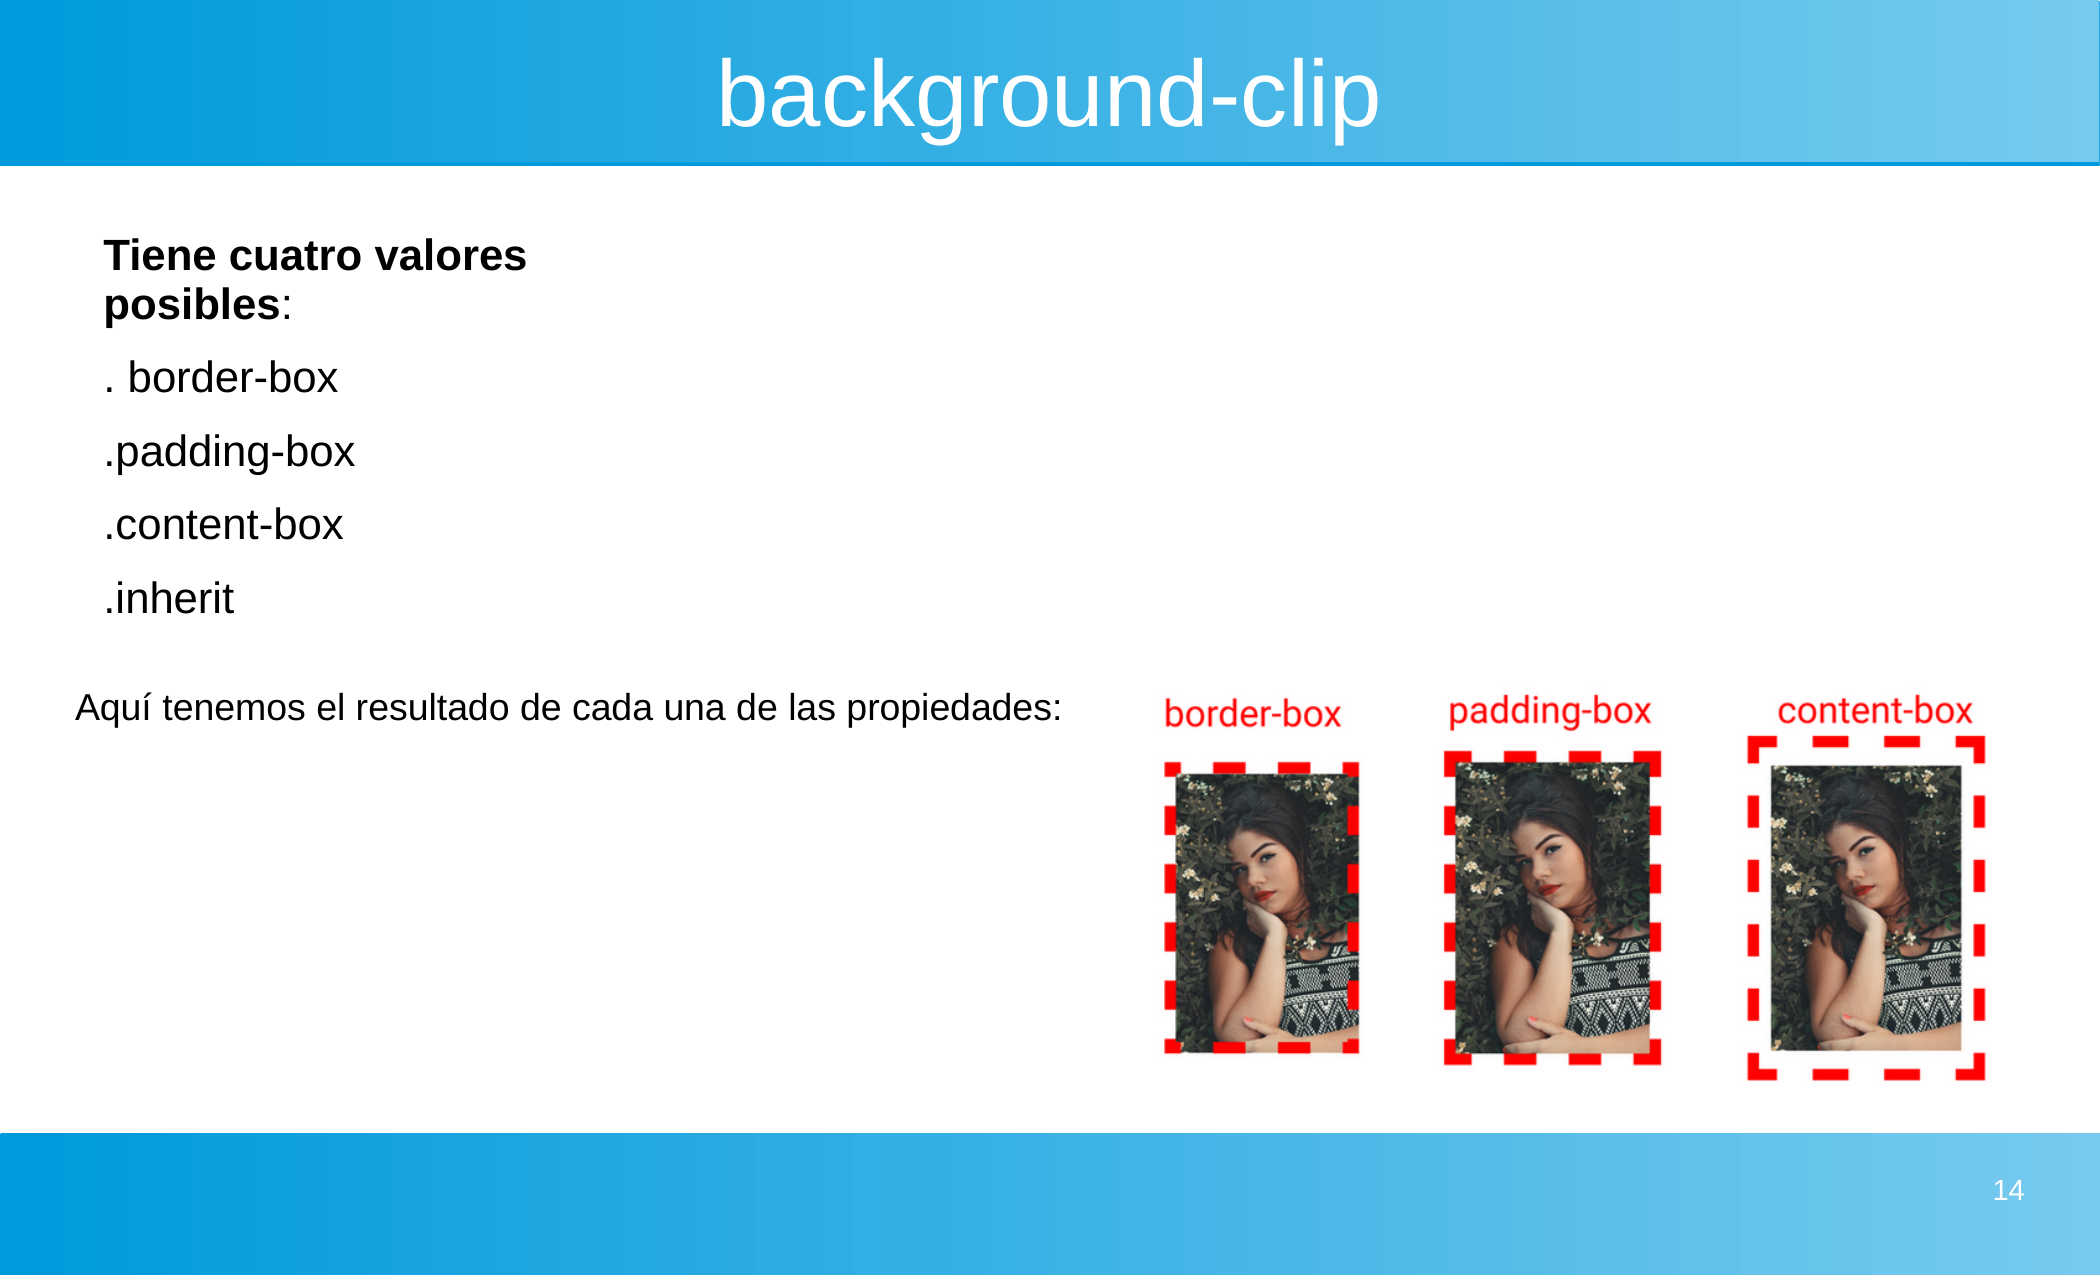

# background-clip
Tiene cuatro valores posibles:
. border-box
.padding-box
.content-box
.inherit
Aquí tenemos el resultado de cada una de las propiedades:
14